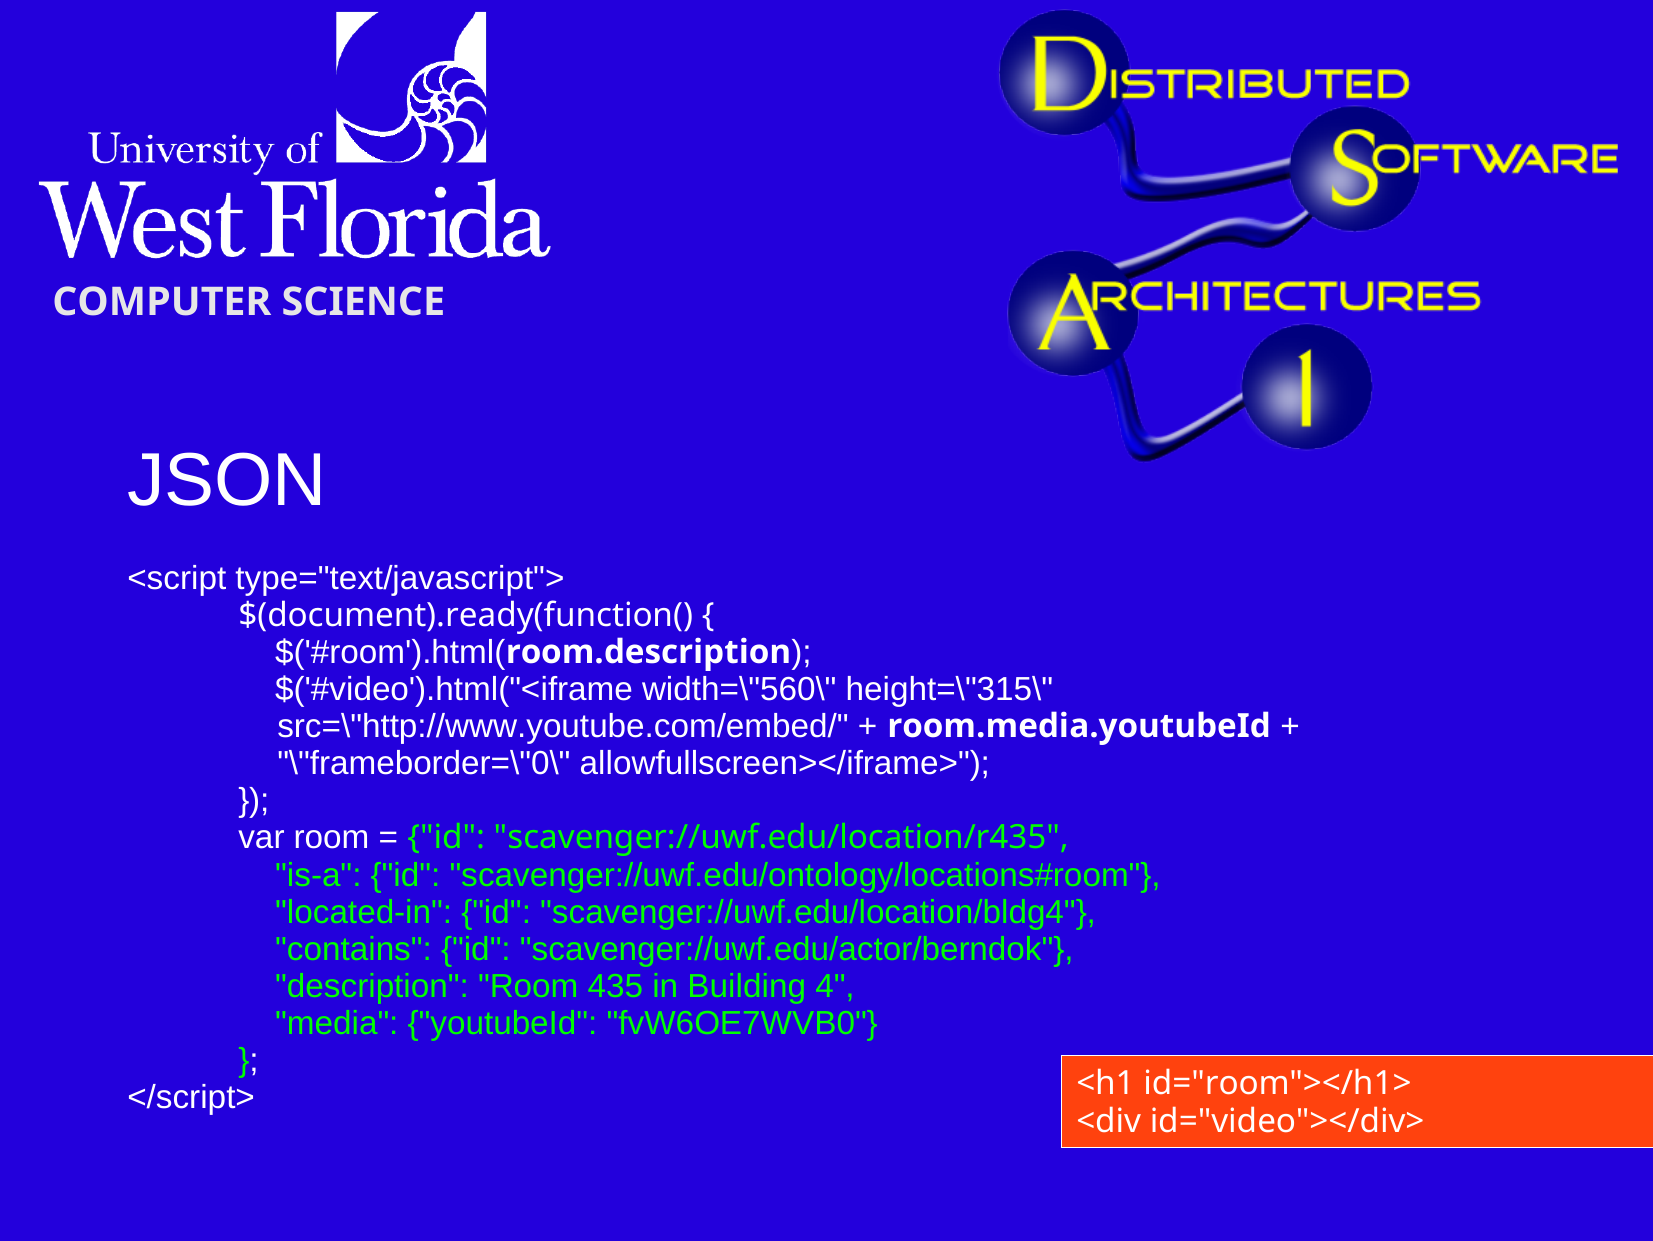

COMPUTER SCIENCE
JSON
<script type="text/javascript">
 $(document).ready(function() {
 $('#room').html(room.description);
 $('#video').html("<iframe width=\"560\" height=\"315\"
		src=\"http://www.youtube.com/embed/" + room.media.youtubeId +
		"\"frameborder=\"0\" allowfullscreen></iframe>");
 });
 var room = {"id": "scavenger://uwf.edu/location/r435",
 "is-a": {"id": "scavenger://uwf.edu/ontology/locations#room"},
 "located-in": {"id": "scavenger://uwf.edu/location/bldg4"},
 "contains": {"id": "scavenger://uwf.edu/actor/berndok"},
 "description": "Room 435 in Building 4",
 "media": {"youtubeId": "fvW6OE7WVB0"}
 };
</script>
| <h1 id="room"></h1> <div id="video"></div> |
| --- |